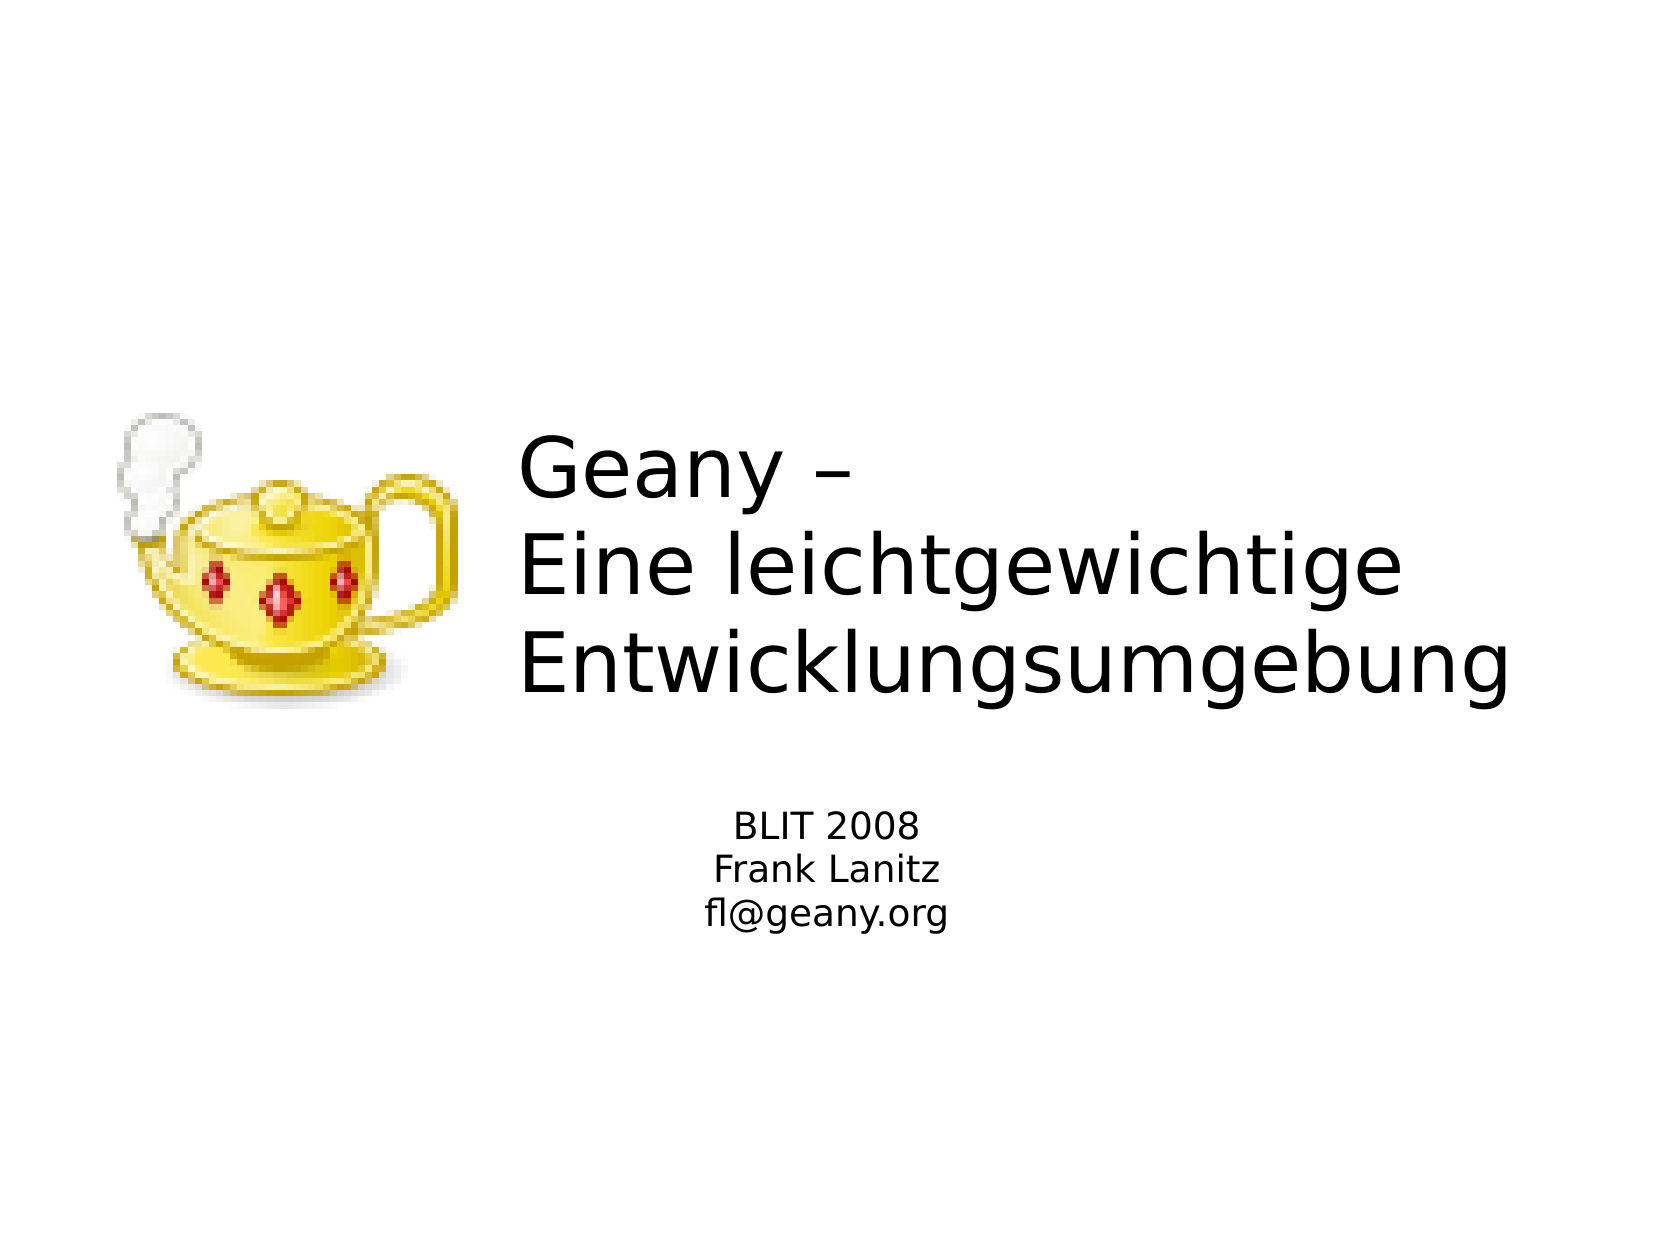

Geany –
Eine leichtgewichtige Entwicklungsumgebung
BLIT 2008
Frank Lanitz
fl@geany.org